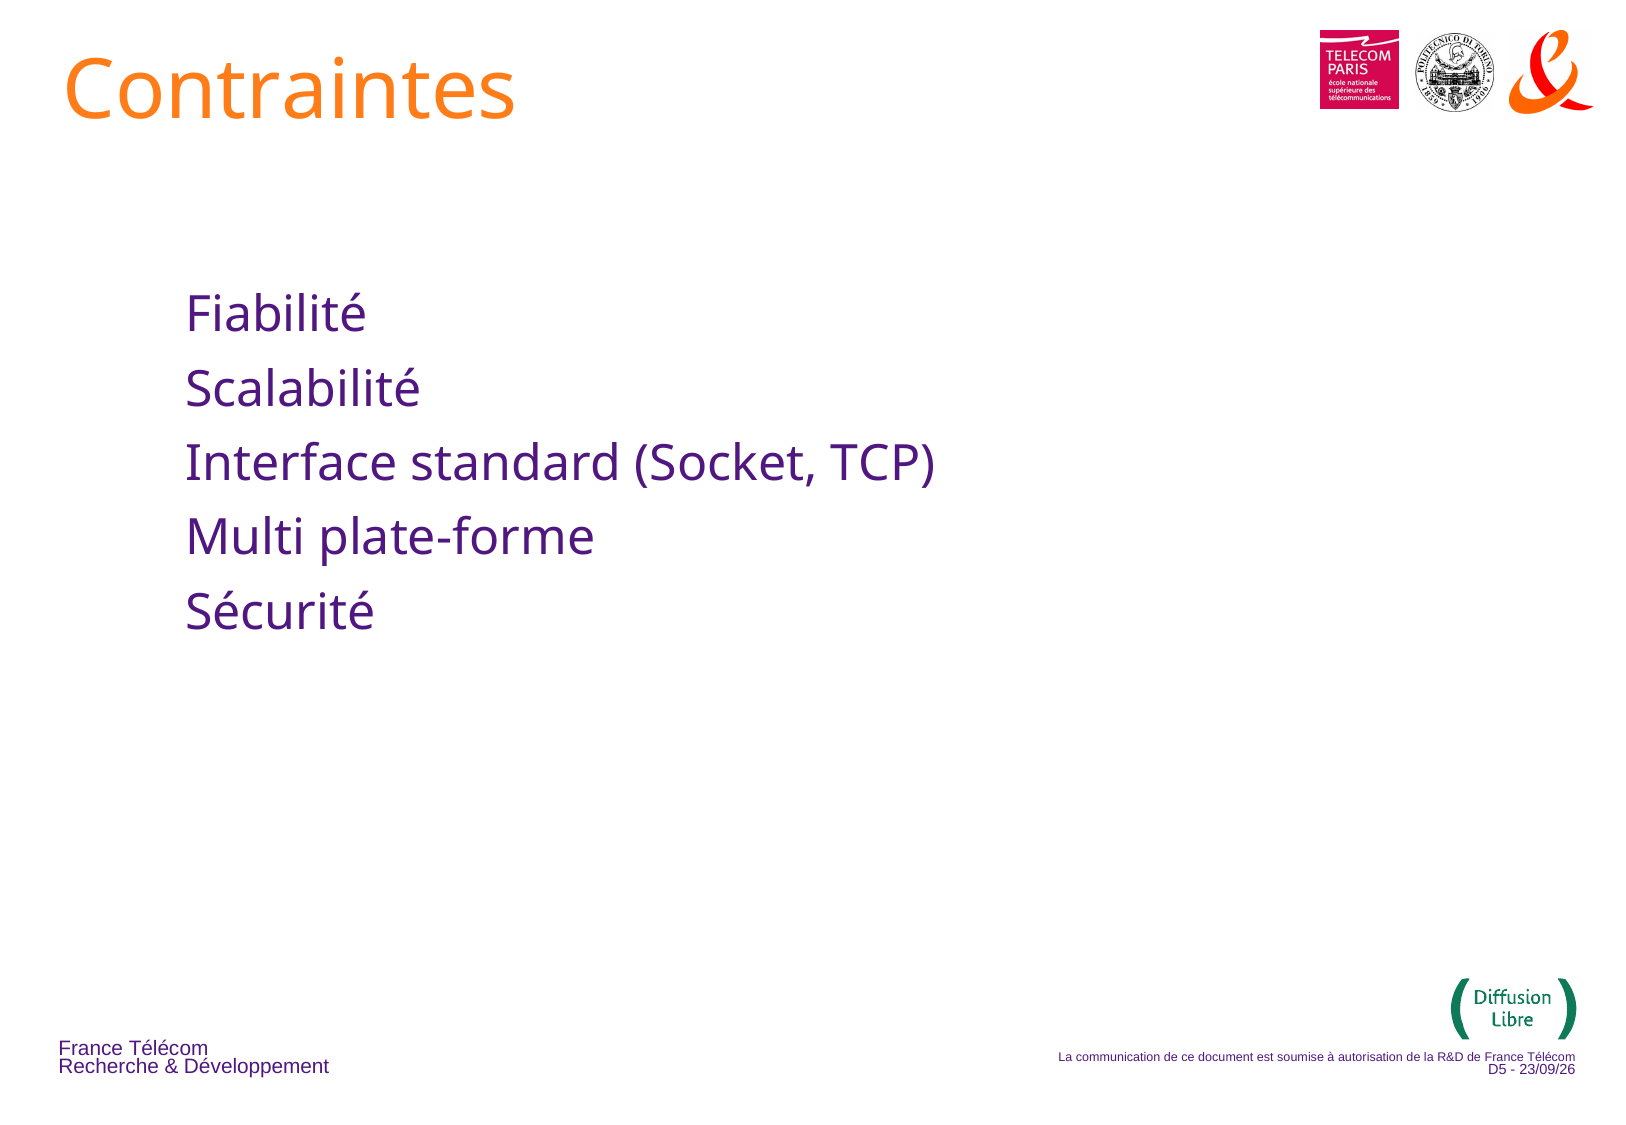

# Contraintes
Fiabilité
Scalabilité
Interface standard (Socket, TCP)
Multi plate-forme
Sécurité